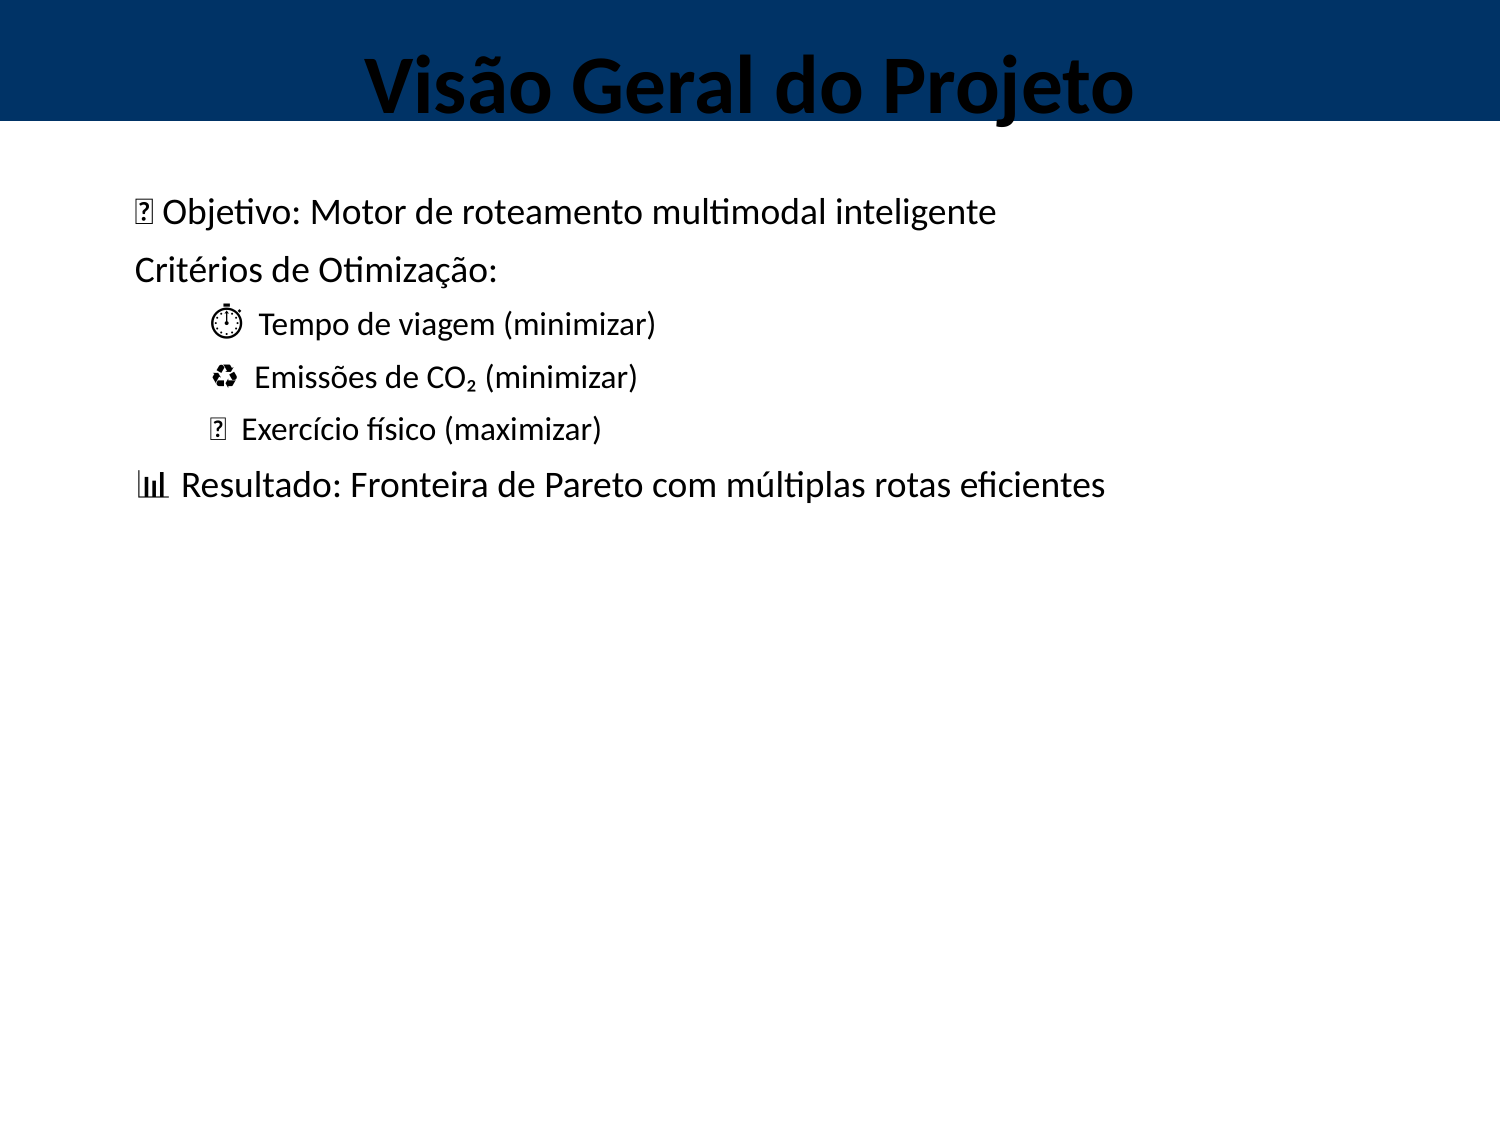

Visão Geral do Projeto
🎯 Objetivo: Motor de roteamento multimodal inteligente
Critérios de Otimização:
⏱ Tempo de viagem (minimizar)
♻ Emissões de CO₂ (minimizar)
🚶 Exercício físico (maximizar)
📊 Resultado: Fronteira de Pareto com múltiplas rotas eficientes